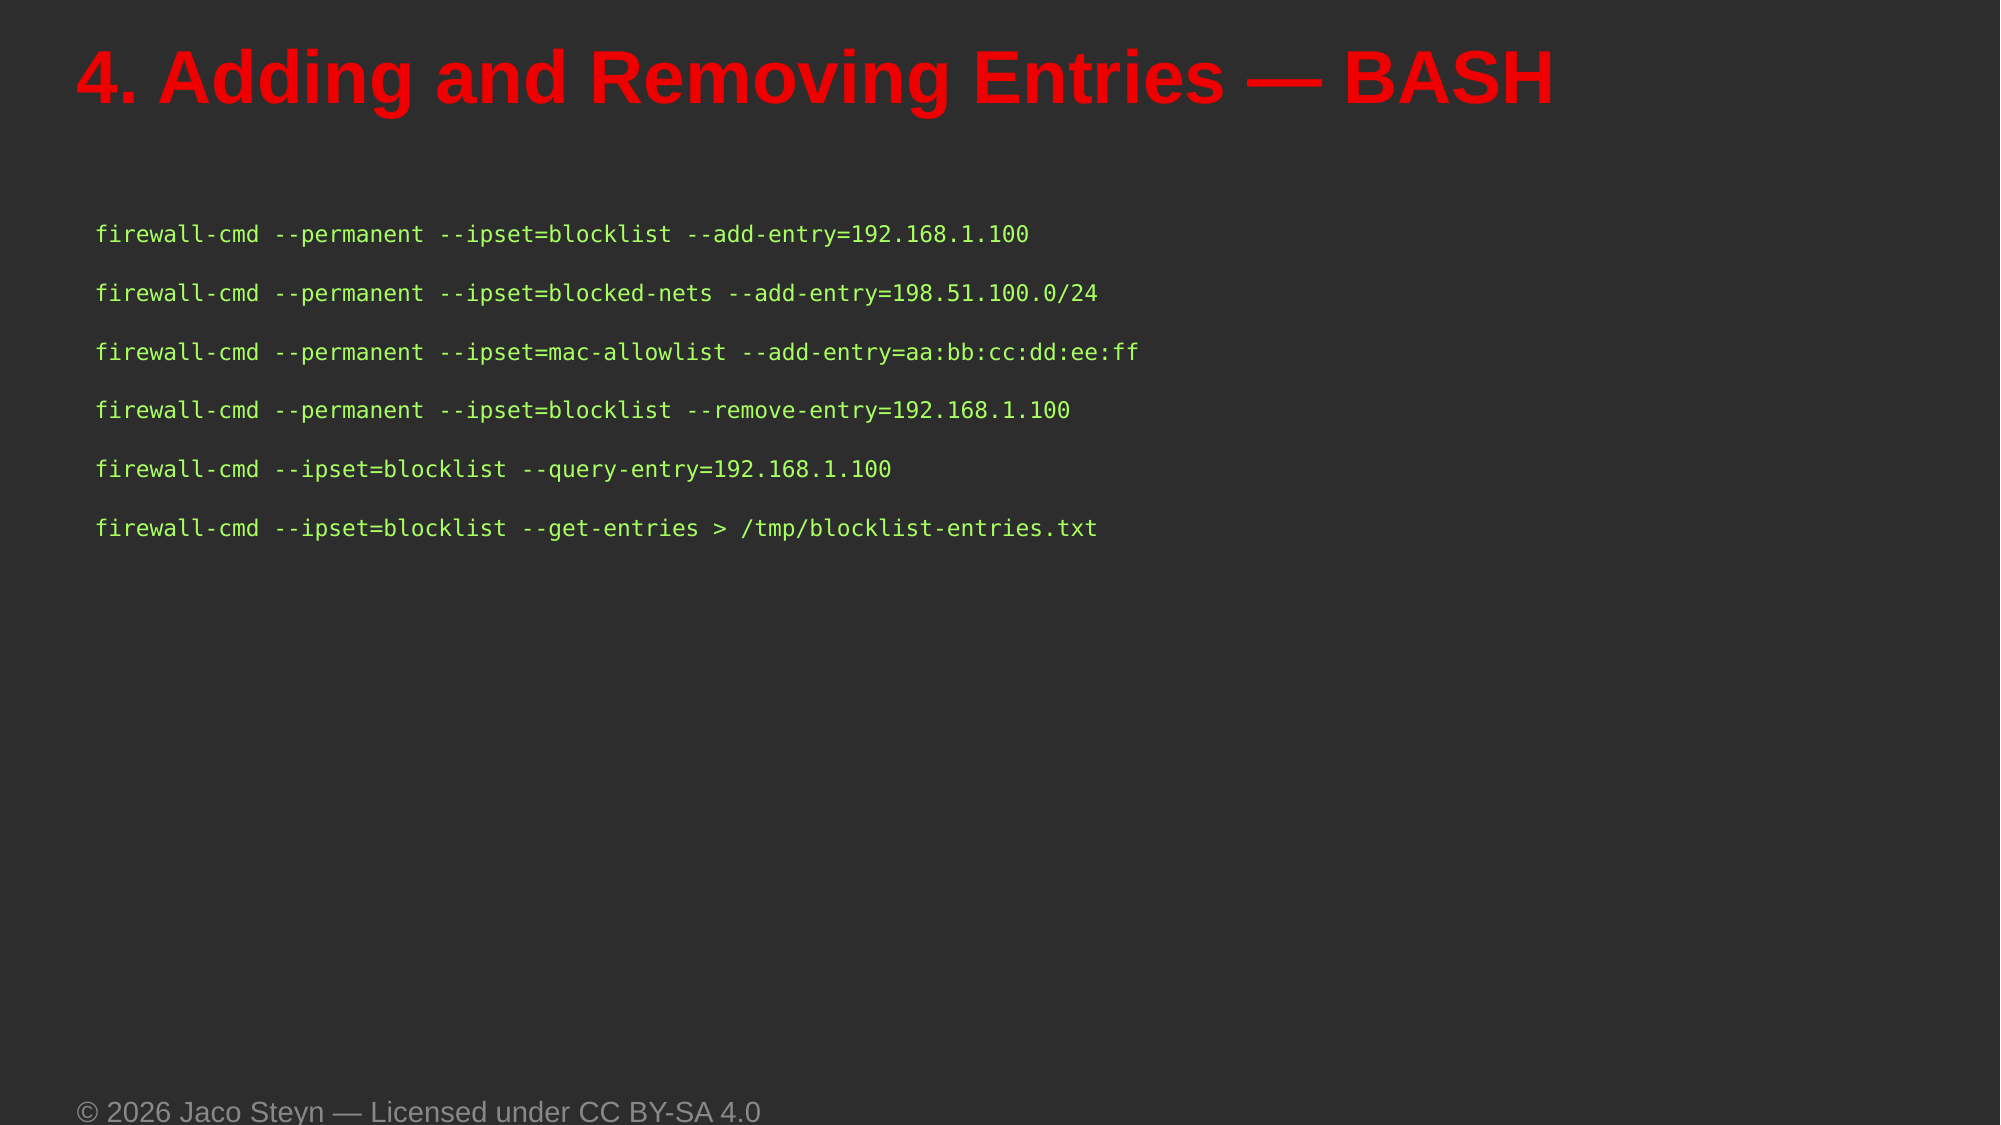

4. Adding and Removing Entries — BASH
firewall-cmd --permanent --ipset=blocklist --add-entry=192.168.1.100
firewall-cmd --permanent --ipset=blocked-nets --add-entry=198.51.100.0/24
firewall-cmd --permanent --ipset=mac-allowlist --add-entry=aa:bb:cc:dd:ee:ff
firewall-cmd --permanent --ipset=blocklist --remove-entry=192.168.1.100
firewall-cmd --ipset=blocklist --query-entry=192.168.1.100
firewall-cmd --ipset=blocklist --get-entries > /tmp/blocklist-entries.txt
© 2026 Jaco Steyn — Licensed under CC BY-SA 4.0